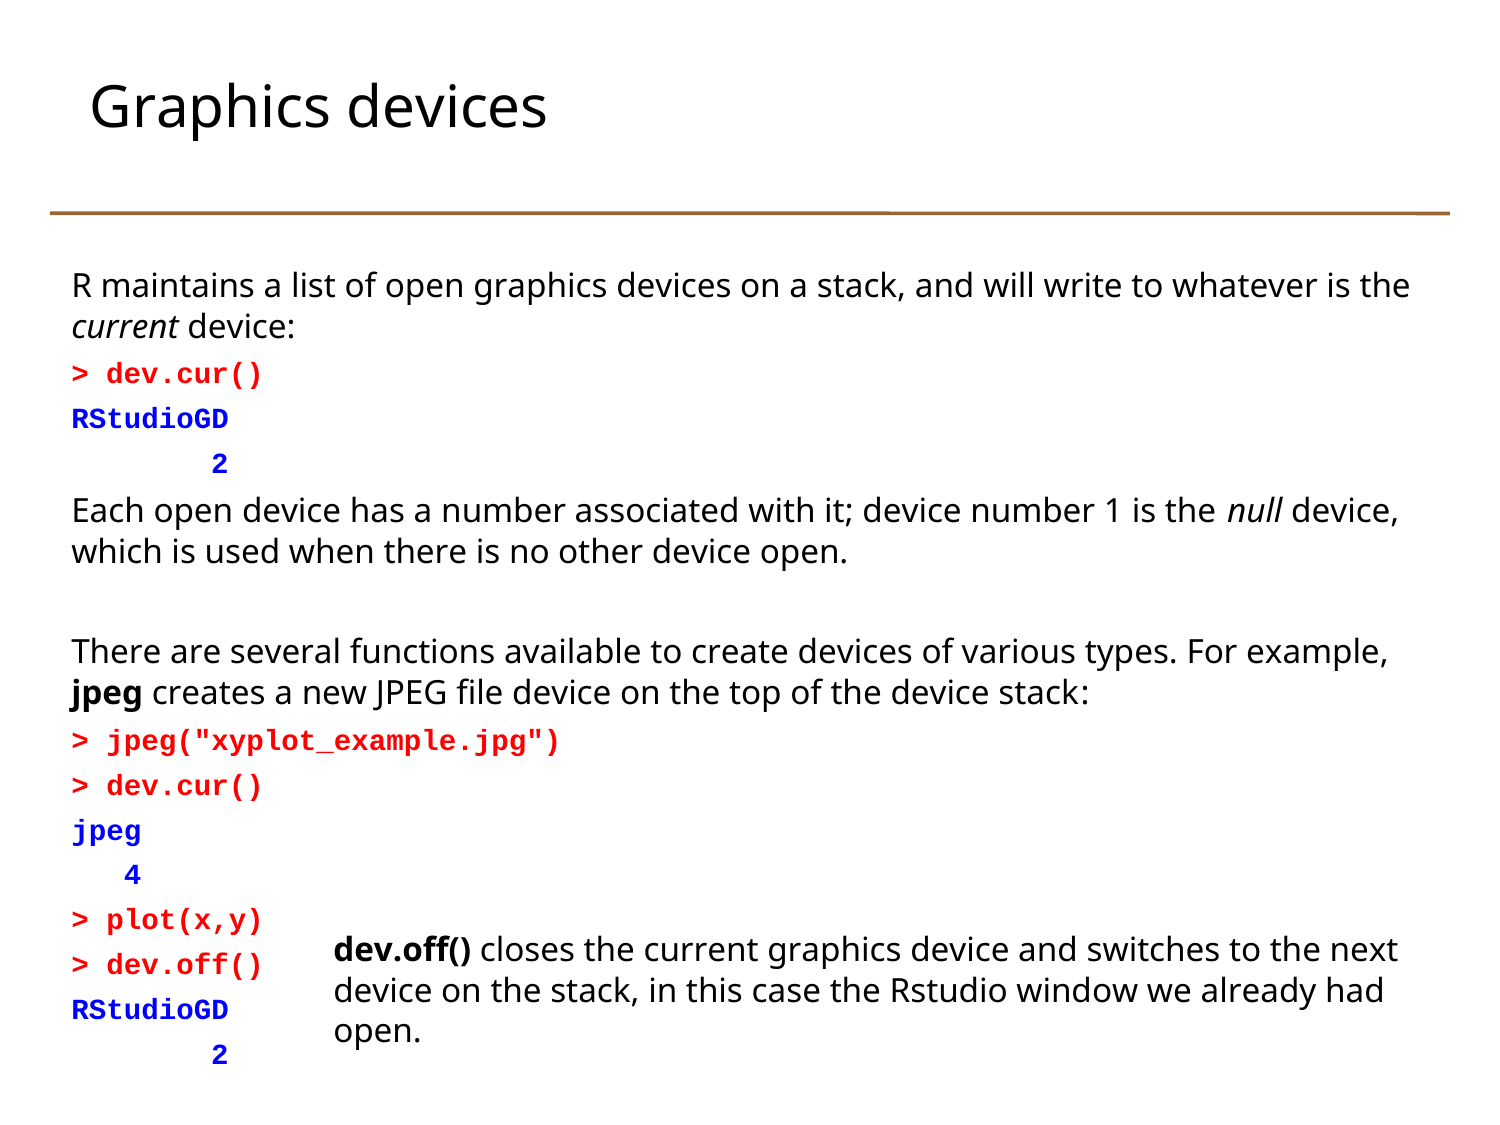

Graphics devices
R maintains a list of open graphics devices on a stack, and will write to whatever is the current device:
> dev.cur()
RStudioGD
 2
Each open device has a number associated with it; device number 1 is the null device, which is used when there is no other device open.
There are several functions available to create devices of various types. For example, jpeg creates a new JPEG file device on the top of the device stack:
> jpeg("xyplot_example.jpg")
> dev.cur()
jpeg
 4
> plot(x,y)
> dev.off()
RStudioGD
 2
dev.off() closes the current graphics device and switches to the next device on the stack, in this case the Rstudio window we already had open.